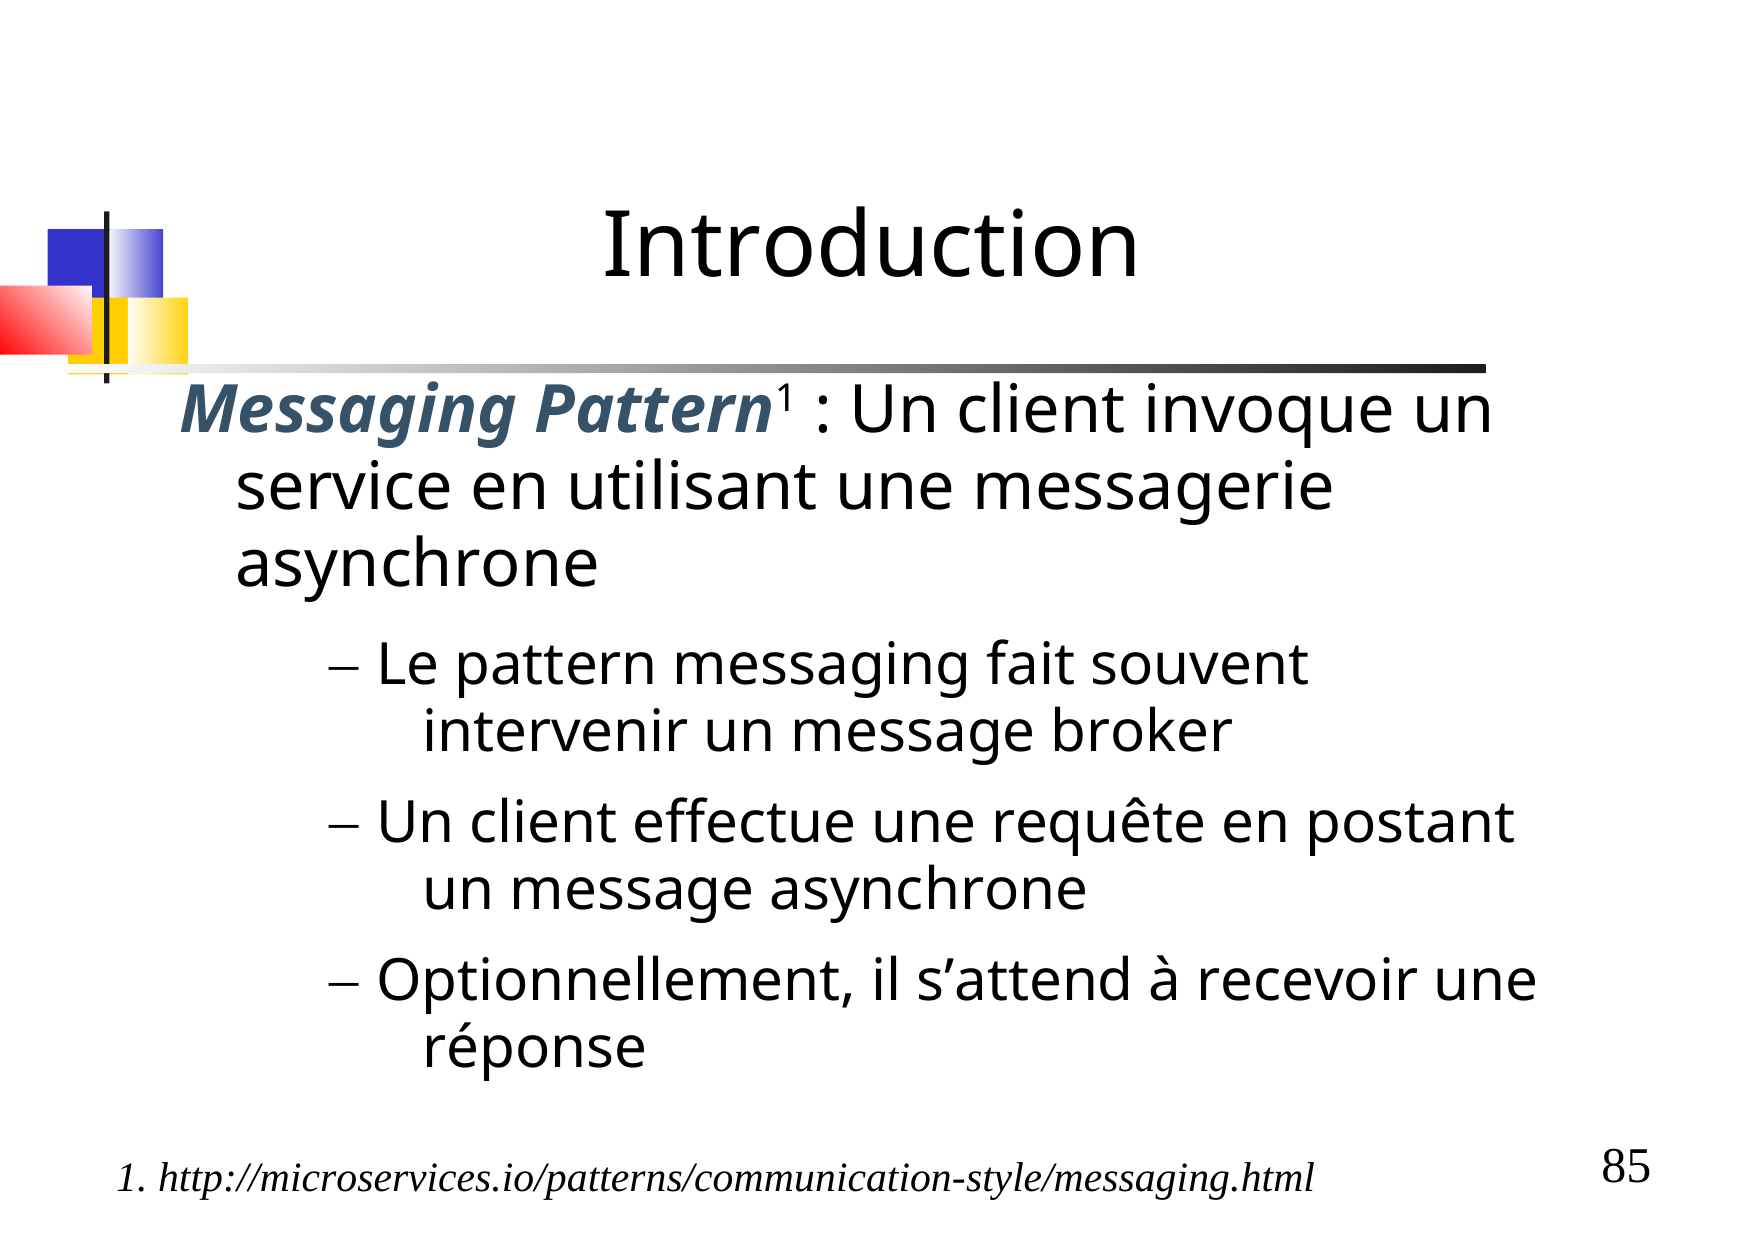

# Introduction
Messaging Pattern1 : Un client invoque un service en utilisant une messagerie asynchrone
Le pattern messaging fait souvent intervenir un message broker
Un client effectue une requête en postant un message asynchrone
Optionnellement, il s’attend à recevoir une réponse
1. http://microservices.io/patterns/communication-style/messaging.html